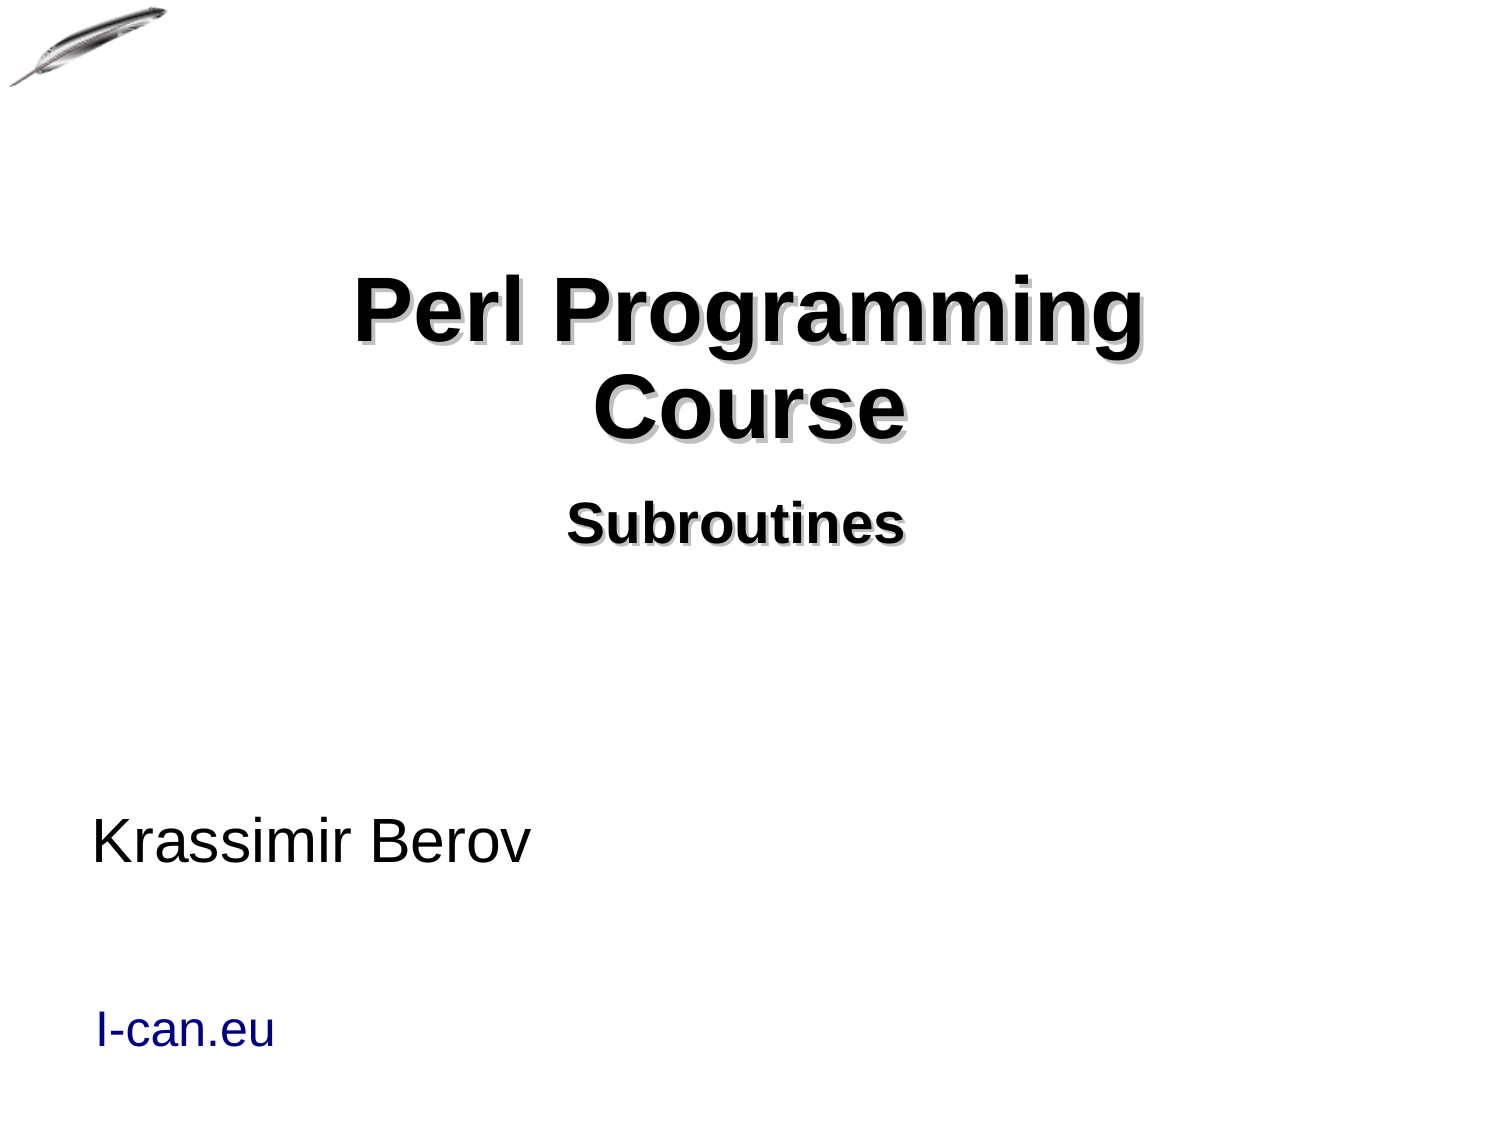

# Perl Programming Course
Subroutines
Krassimir Berov
I-can.eu